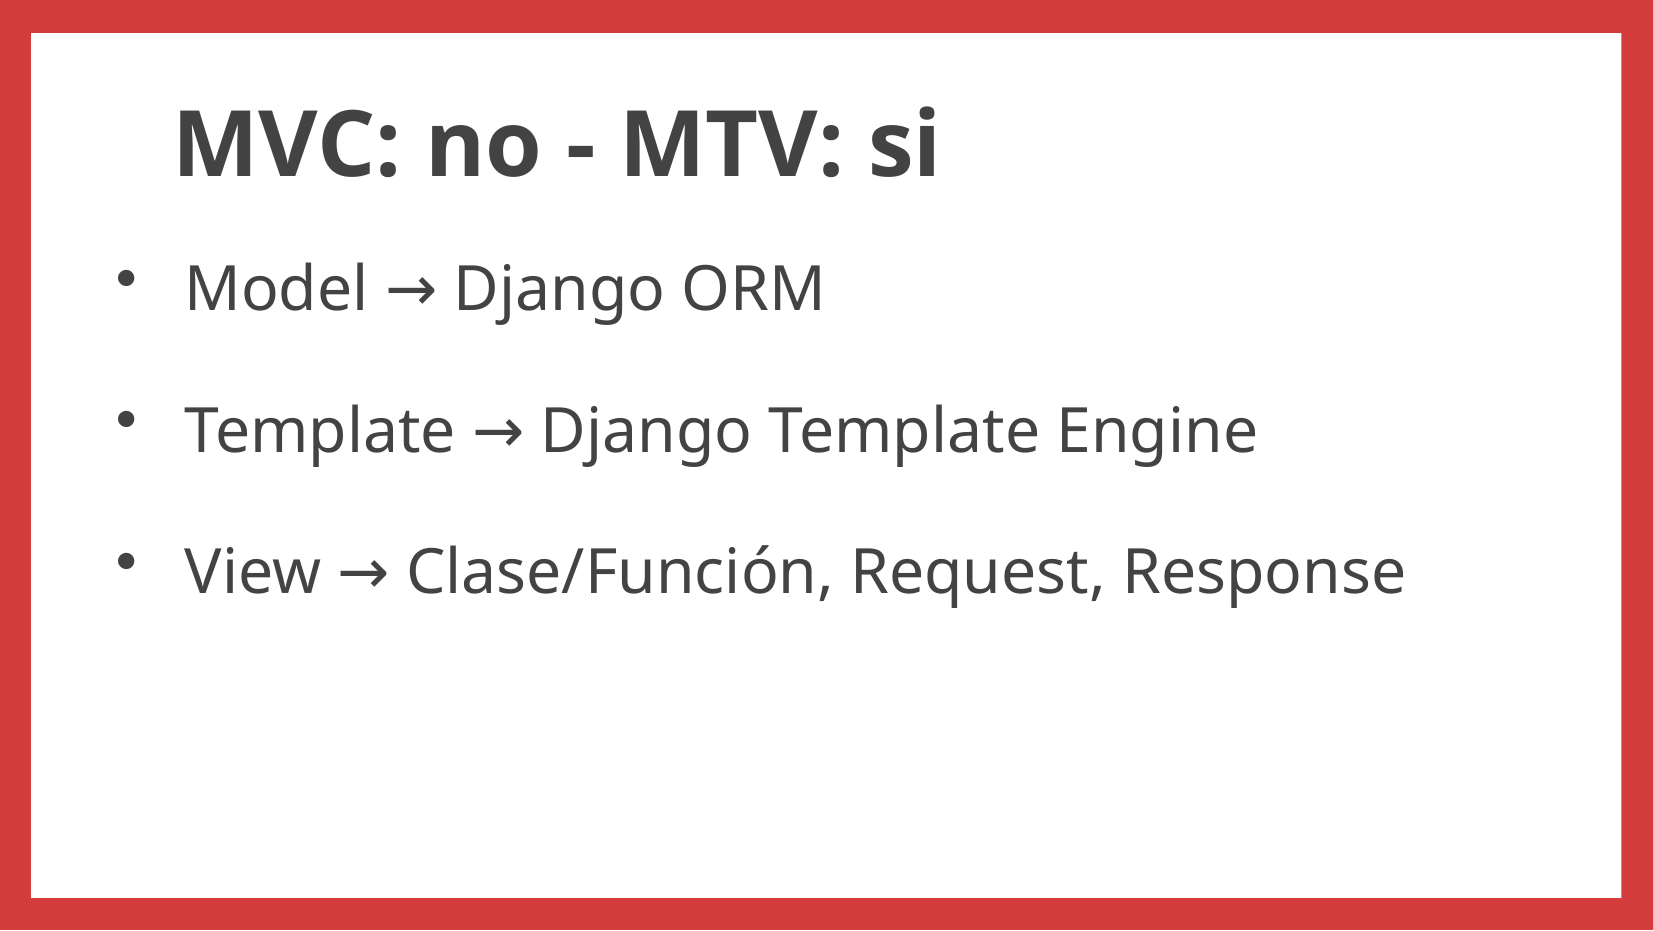

# MVC: no - MTV: si
Model → Django ORM
Template → Django Template Engine
View → Clase/Función, Request, Response